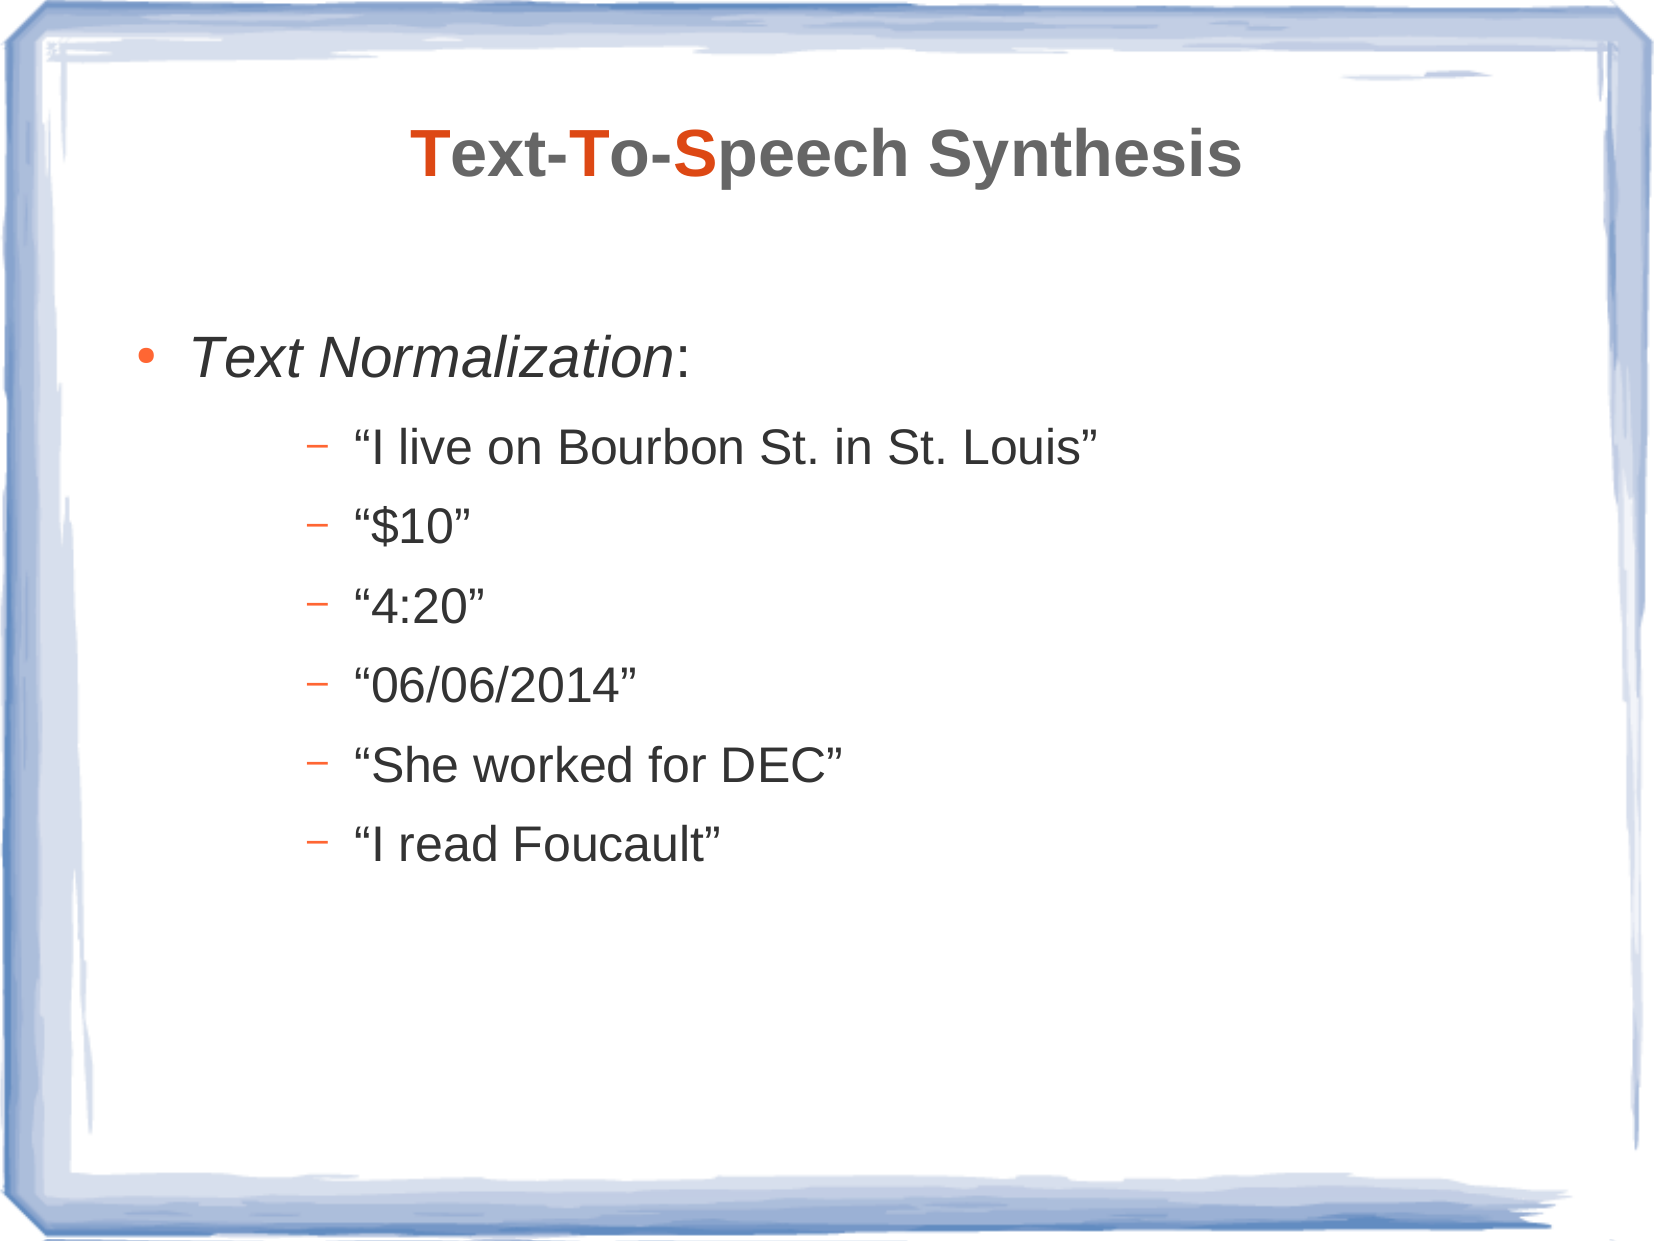

# Text-To-Speech Synthesis
Text Normalization:
“I live on Bourbon St. in St. Louis”
“$10”
“4:20”
“06/06/2014”
“She worked for DEC”
“I read Foucault”